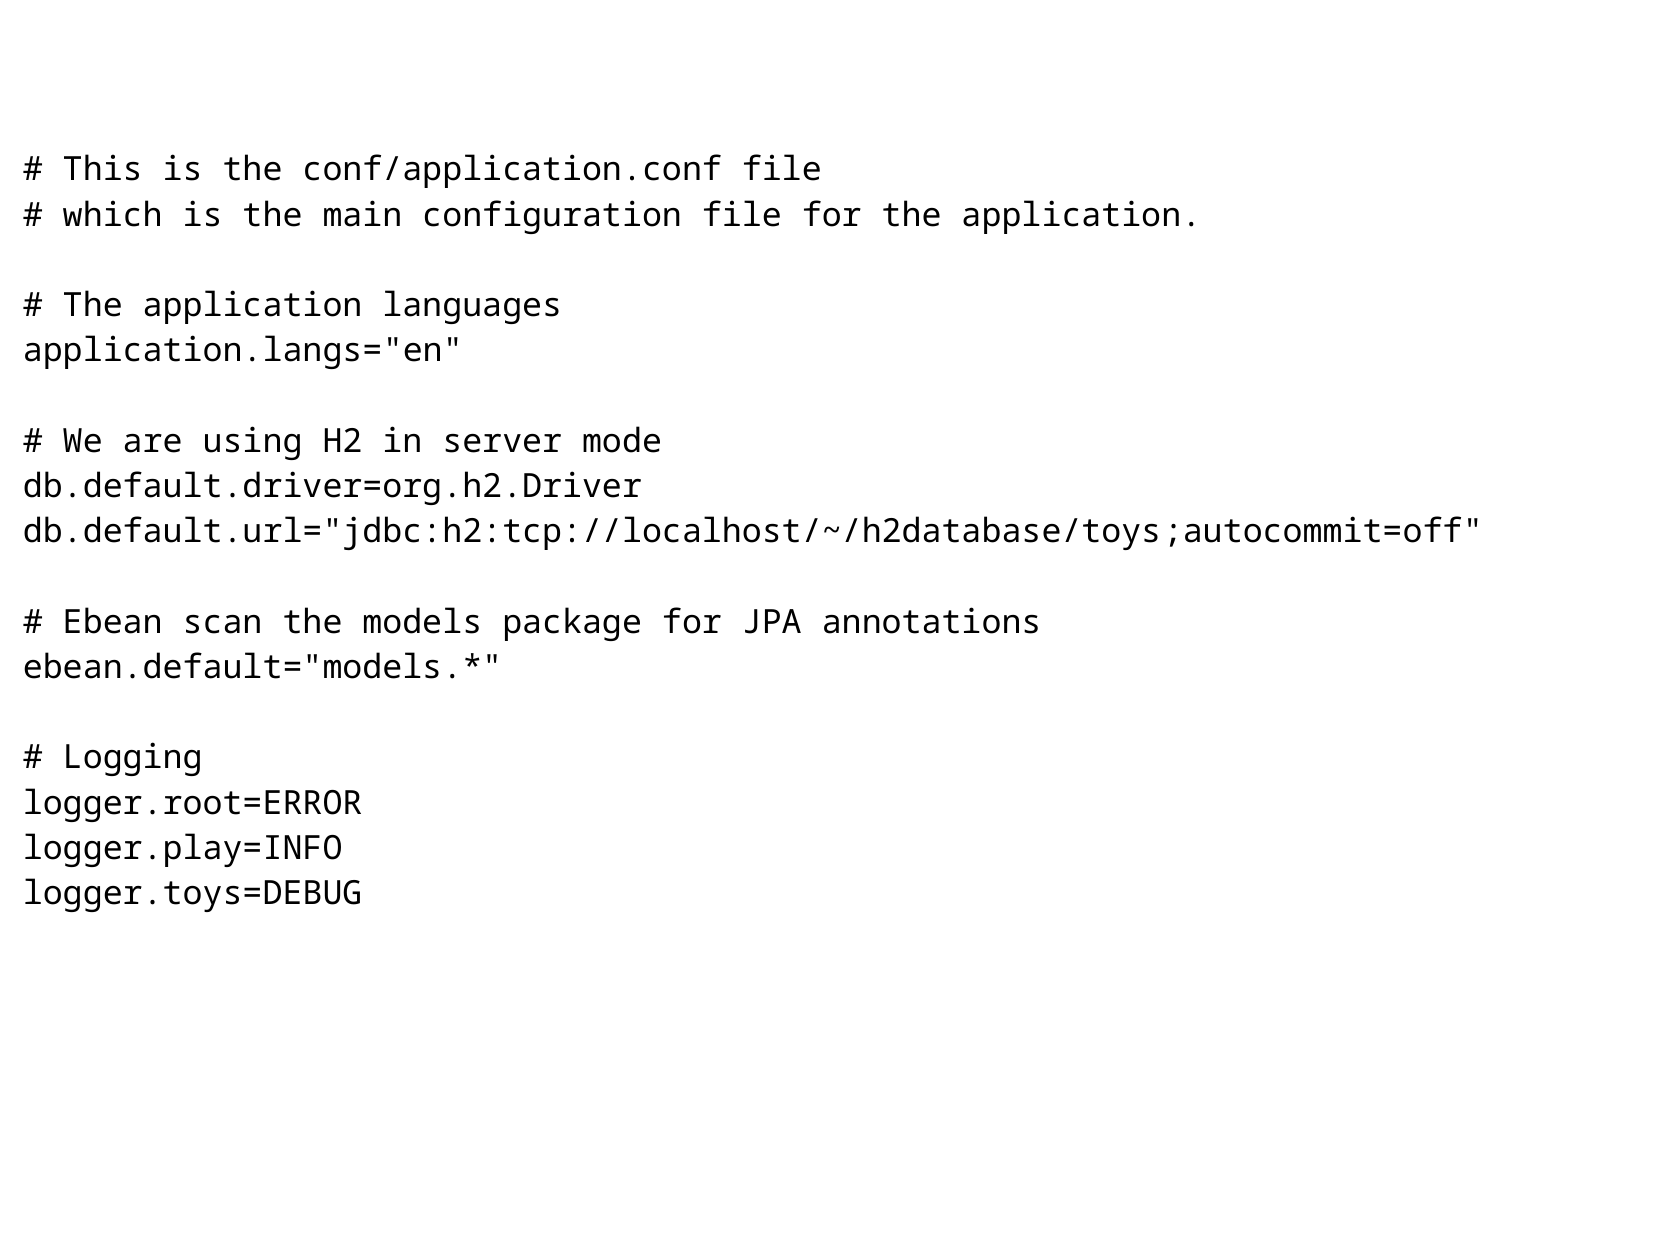

#
# This is the conf/application.conf file
# which is the main configuration file for the application.
# The application languages
application.langs="en"
# We are using H2 in server mode
db.default.driver=org.h2.Driver
db.default.url="jdbc:h2:tcp://localhost/~/h2database/toys;autocommit=off"
# Ebean scan the models package for JPA annotations
ebean.default="models.*"
# Logging
logger.root=ERROR
logger.play=INFO
logger.toys=DEBUG